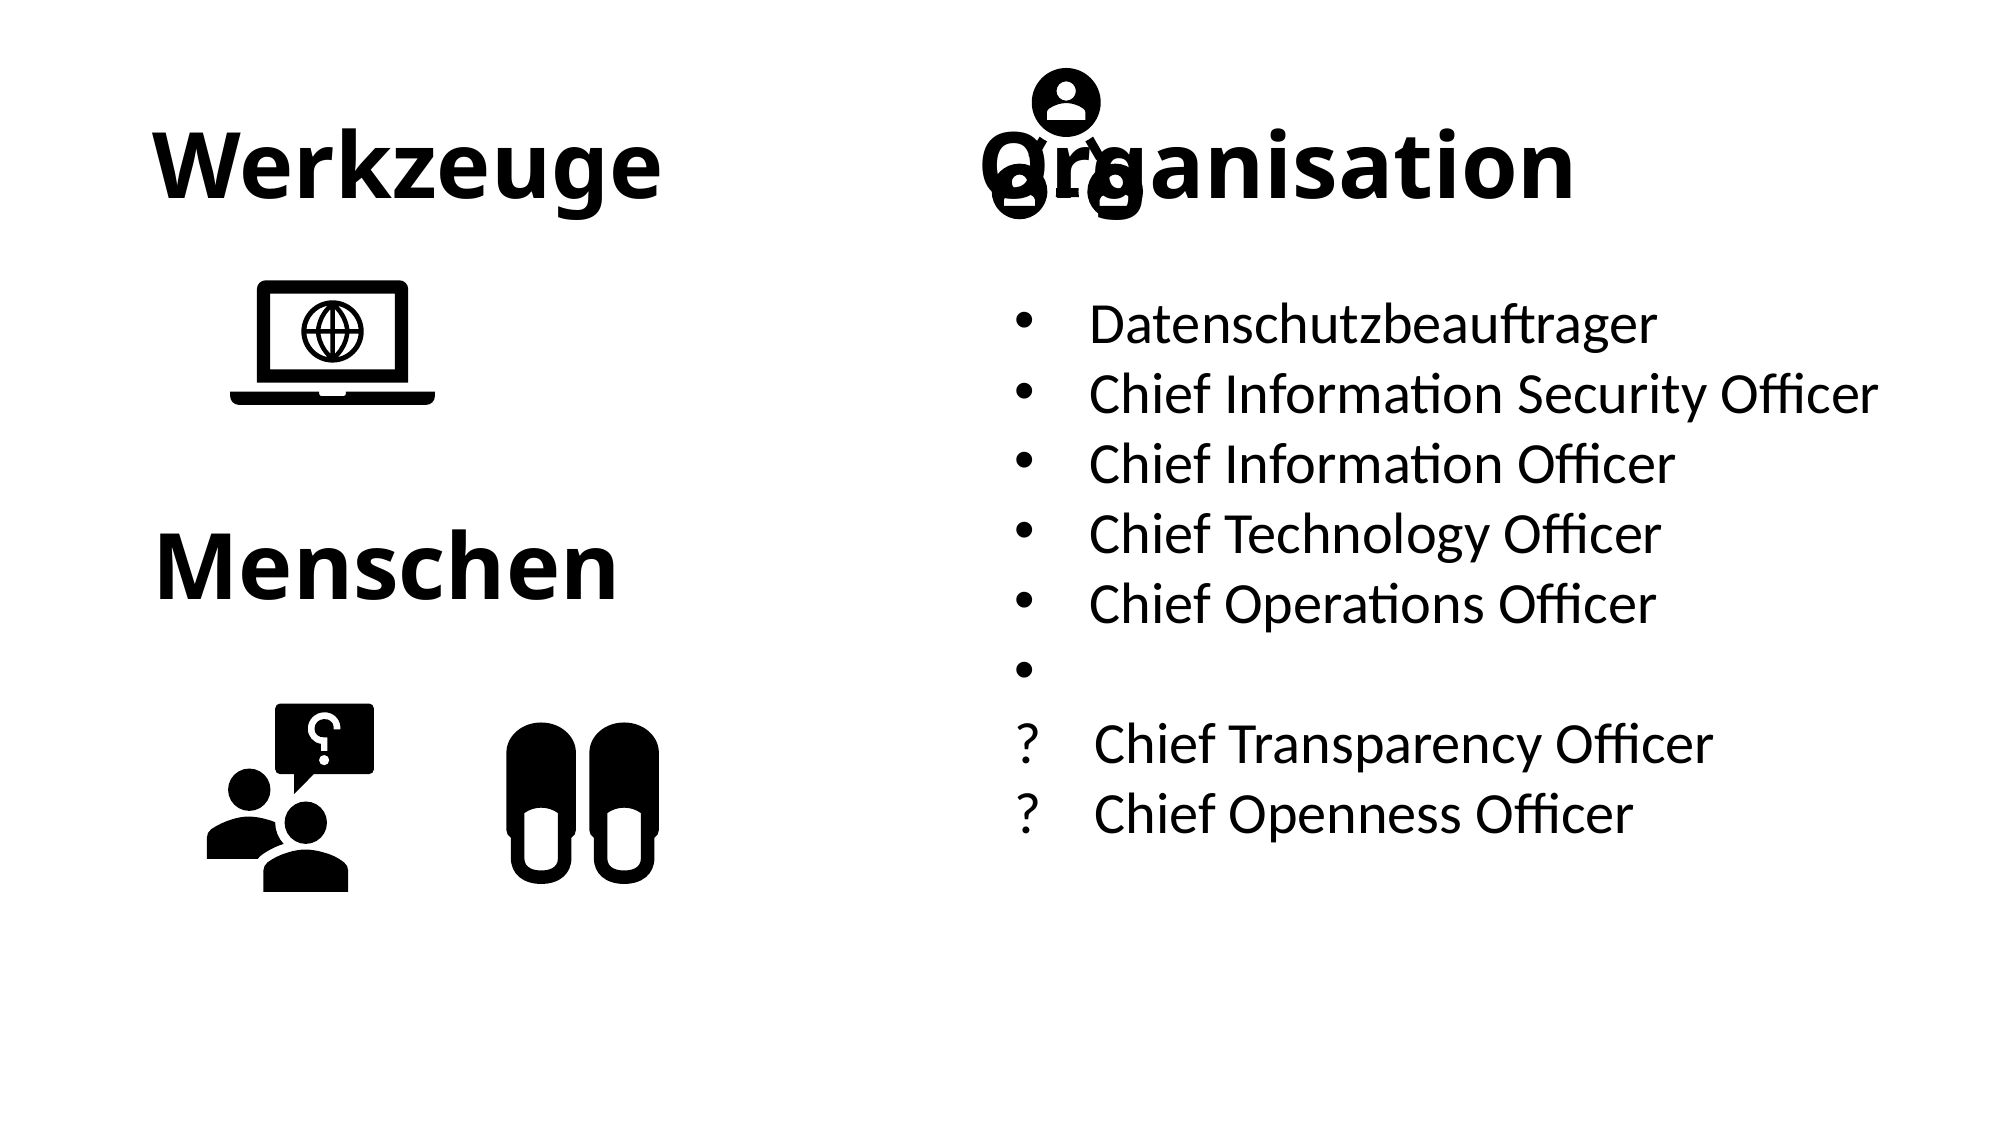

Werkzeuge					Organisation
# Wieso so schwer?
Datenschutzbeauftrager
Chief Information Security Officer
Chief Information Officer
Chief Technology Officer
Chief Operations Officer
? Chief Transparency Officer
? Chief Openness Officer
Menschen